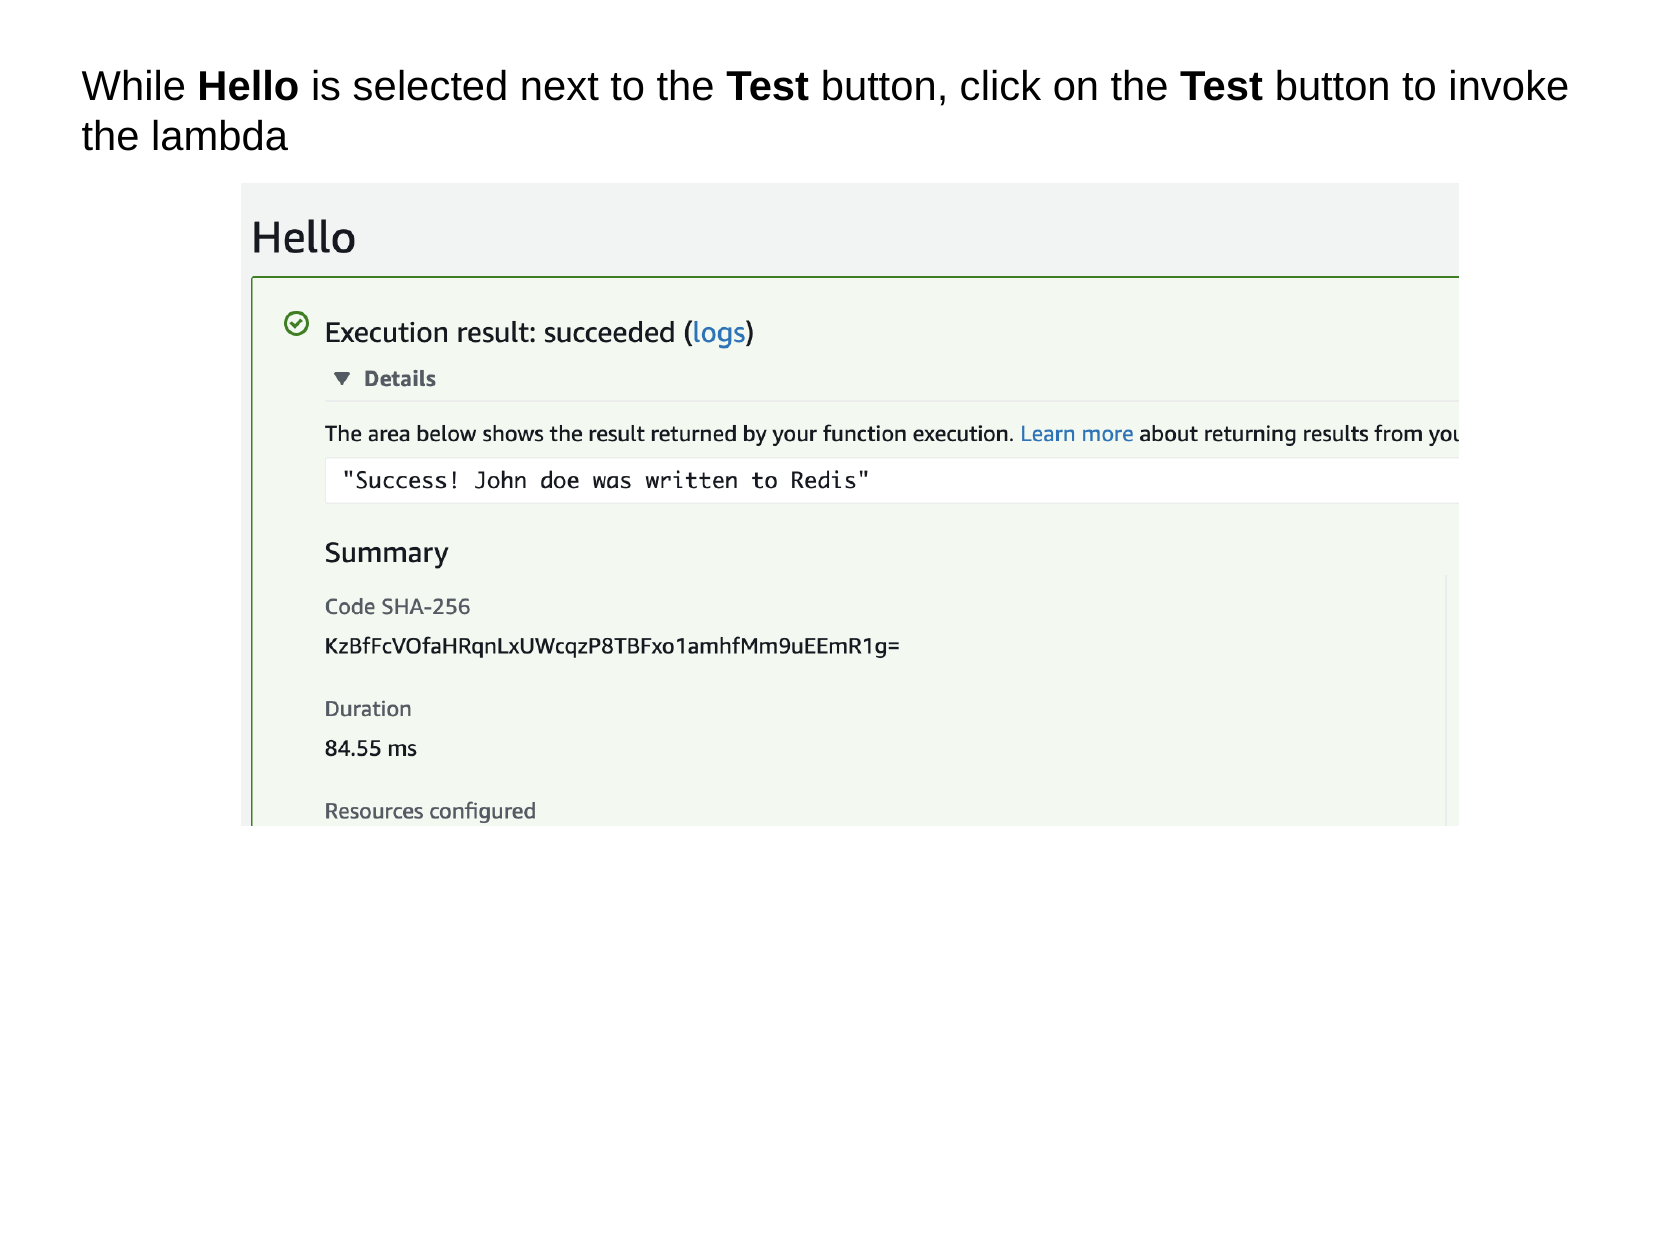

While Hello is selected next to the Test button, click on the Test button to invoke the lambda